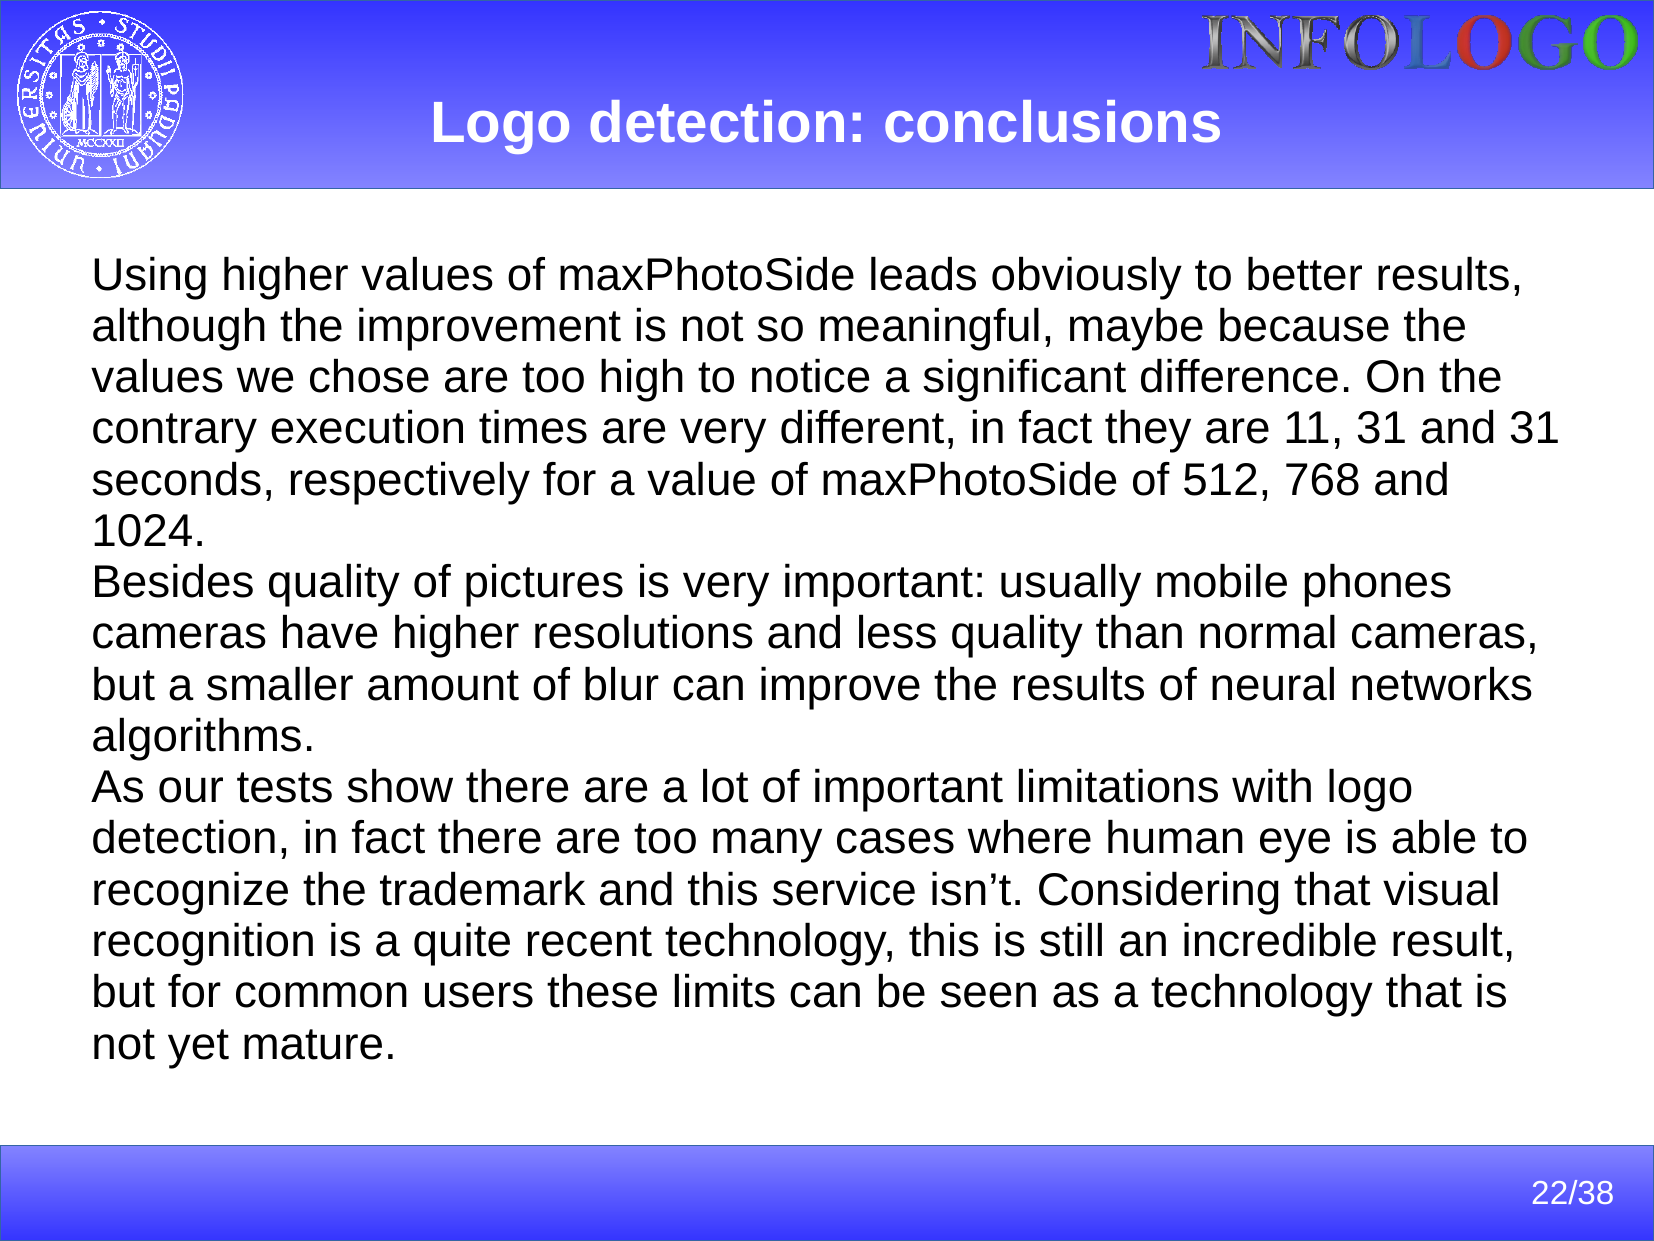

Logo detection: conclusions
Using higher values of maxPhotoSide leads obviously to better results, although the improvement is not so meaningful, maybe because the values we chose are too high to notice a significant difference. On the contrary execution times are very different, in fact they are 11, 31 and 31 seconds, respectively for a value of maxPhotoSide of 512, 768 and 1024.
Besides quality of pictures is very important: usually mobile phones cameras have higher resolutions and less quality than normal cameras, but a smaller amount of blur can improve the results of neural networks algorithms.
As our tests show there are a lot of important limitations with logo detection, in fact there are too many cases where human eye is able to recognize the trademark and this service isn’t. Considering that visual recognition is a quite recent technology, this is still an incredible result, but for common users these limits can be seen as a technology that is not yet mature.
22/38